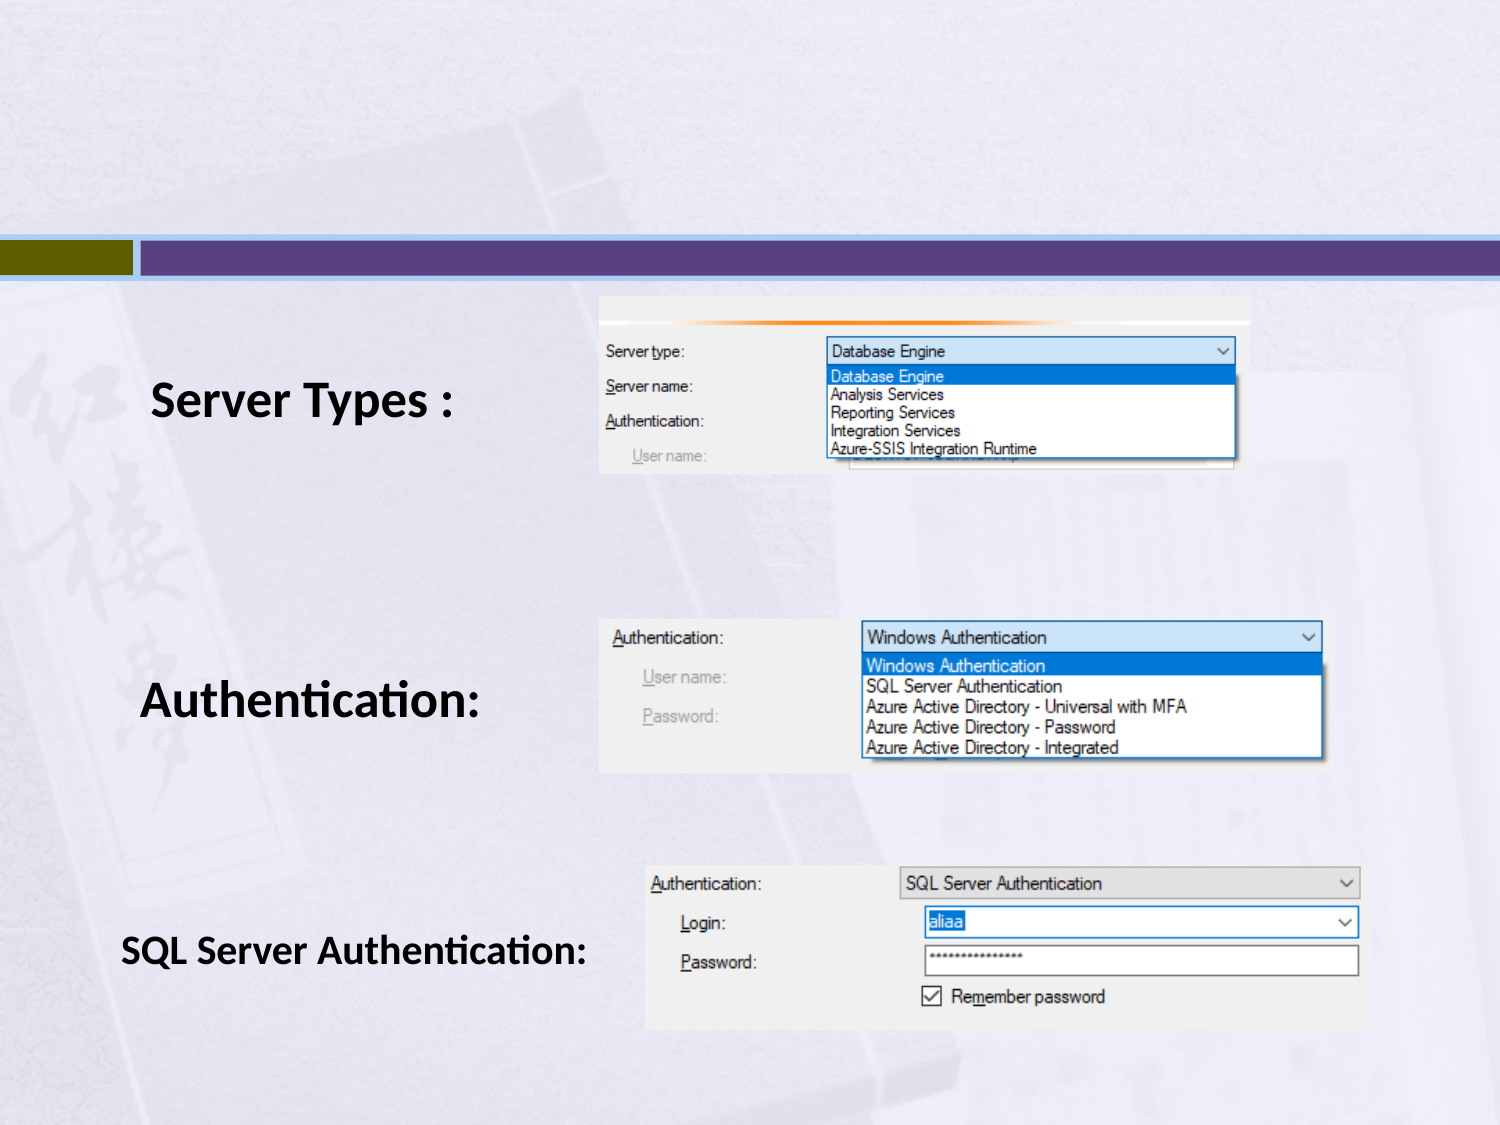

Server Types :
Authentication:
SQL Server Authentication: